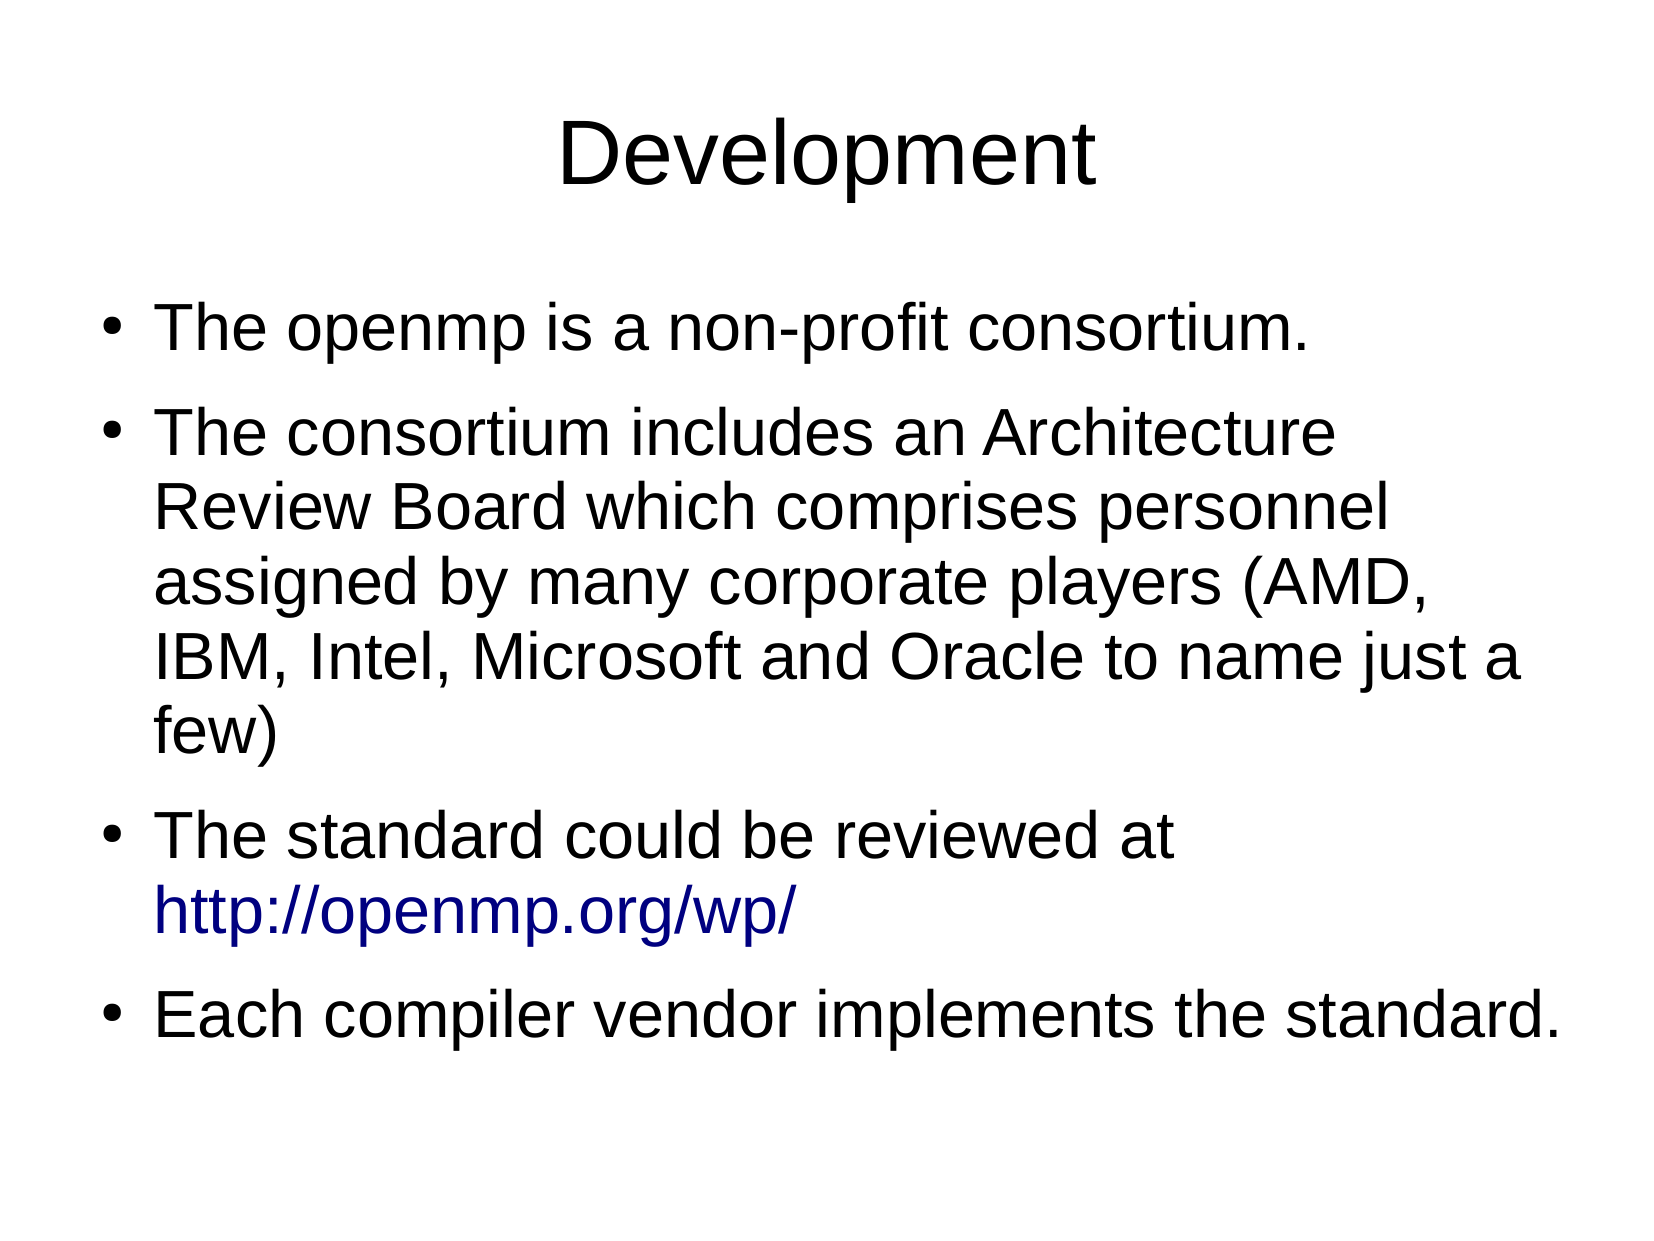

# Development
The openmp is a non-profit consortium.
The consortium includes an Architecture Review Board which comprises personnel assigned by many corporate players (AMD, IBM, Intel, Microsoft and Oracle to name just a few)
The standard could be reviewed at http://openmp.org/wp/
Each compiler vendor implements the standard.